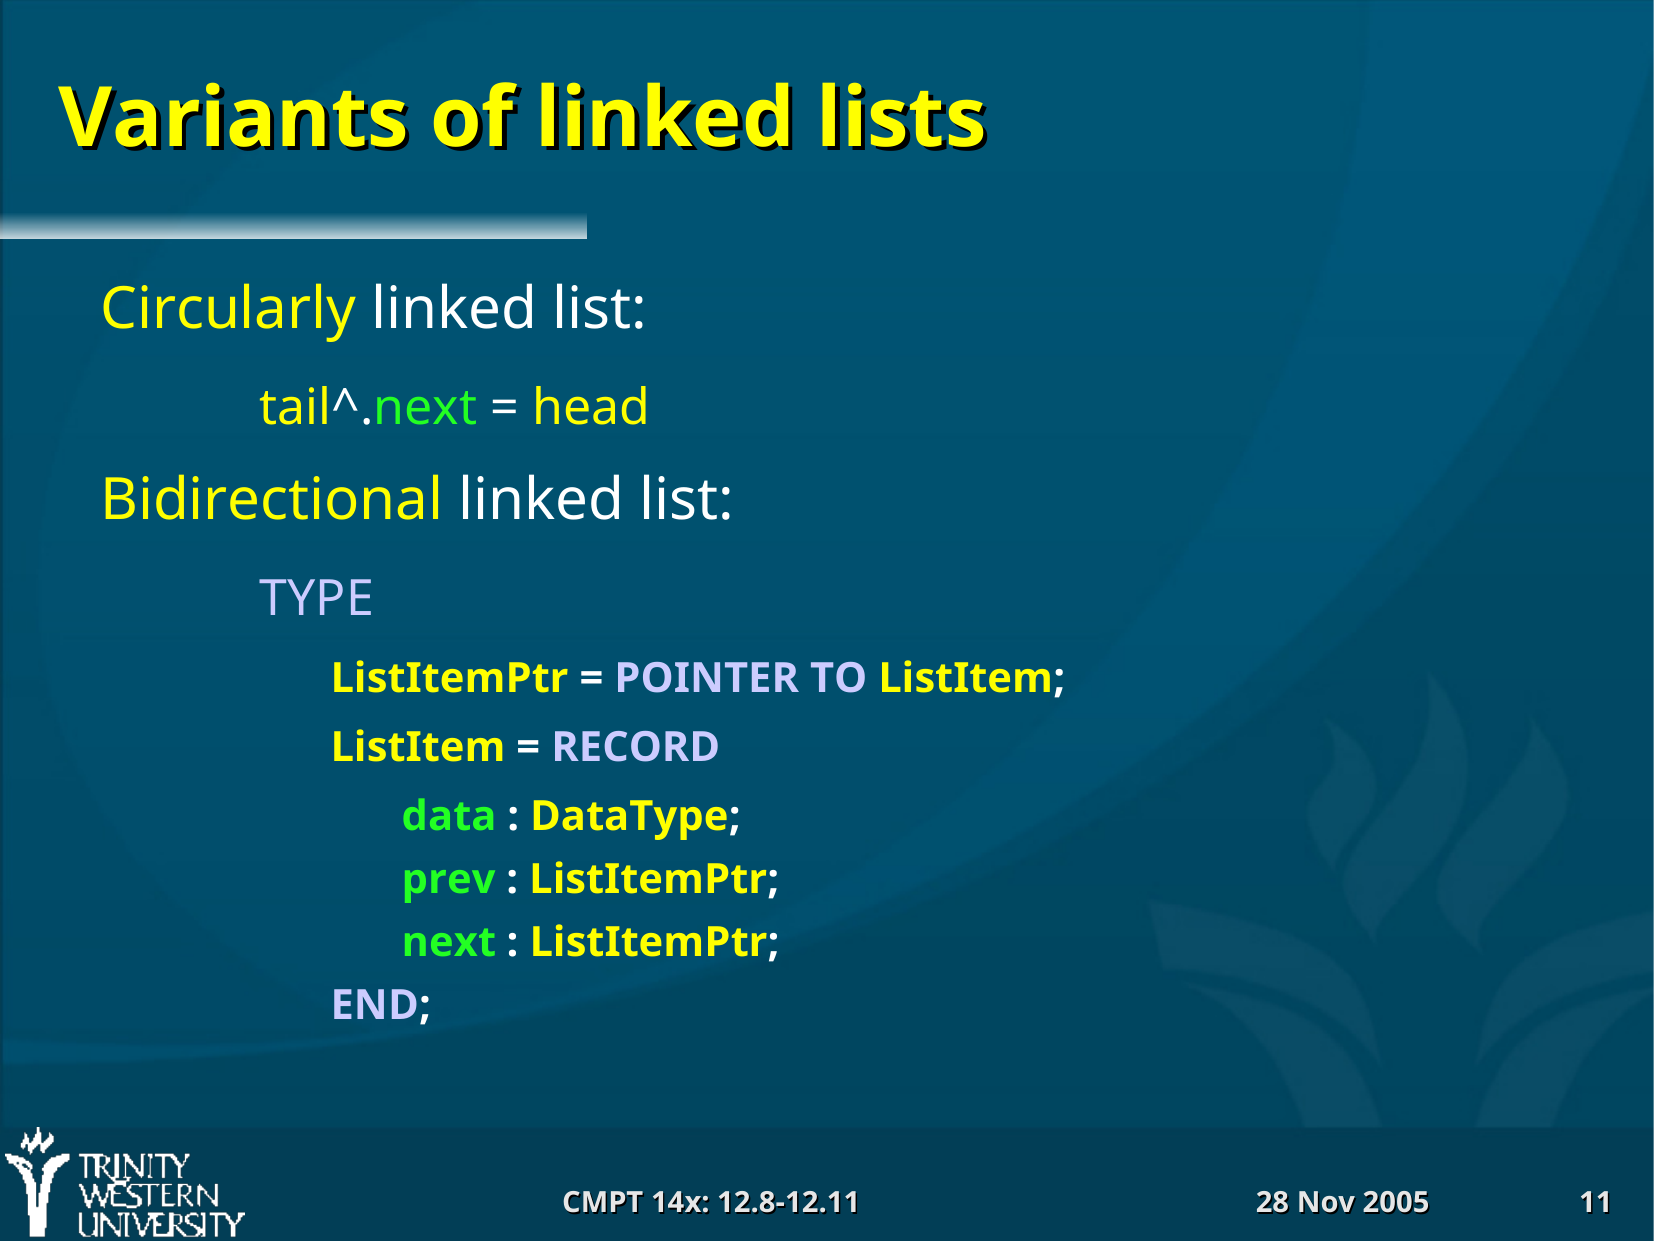

# Variants of linked lists
Circularly linked list:
tail^.next = head
Bidirectional linked list:
TYPE
ListItemPtr = POINTER TO ListItem;
ListItem = RECORD
data : DataType;
prev : ListItemPtr;
next : ListItemPtr;
END;
CMPT 14x: 12.8-12.11
28 Nov 2005
11